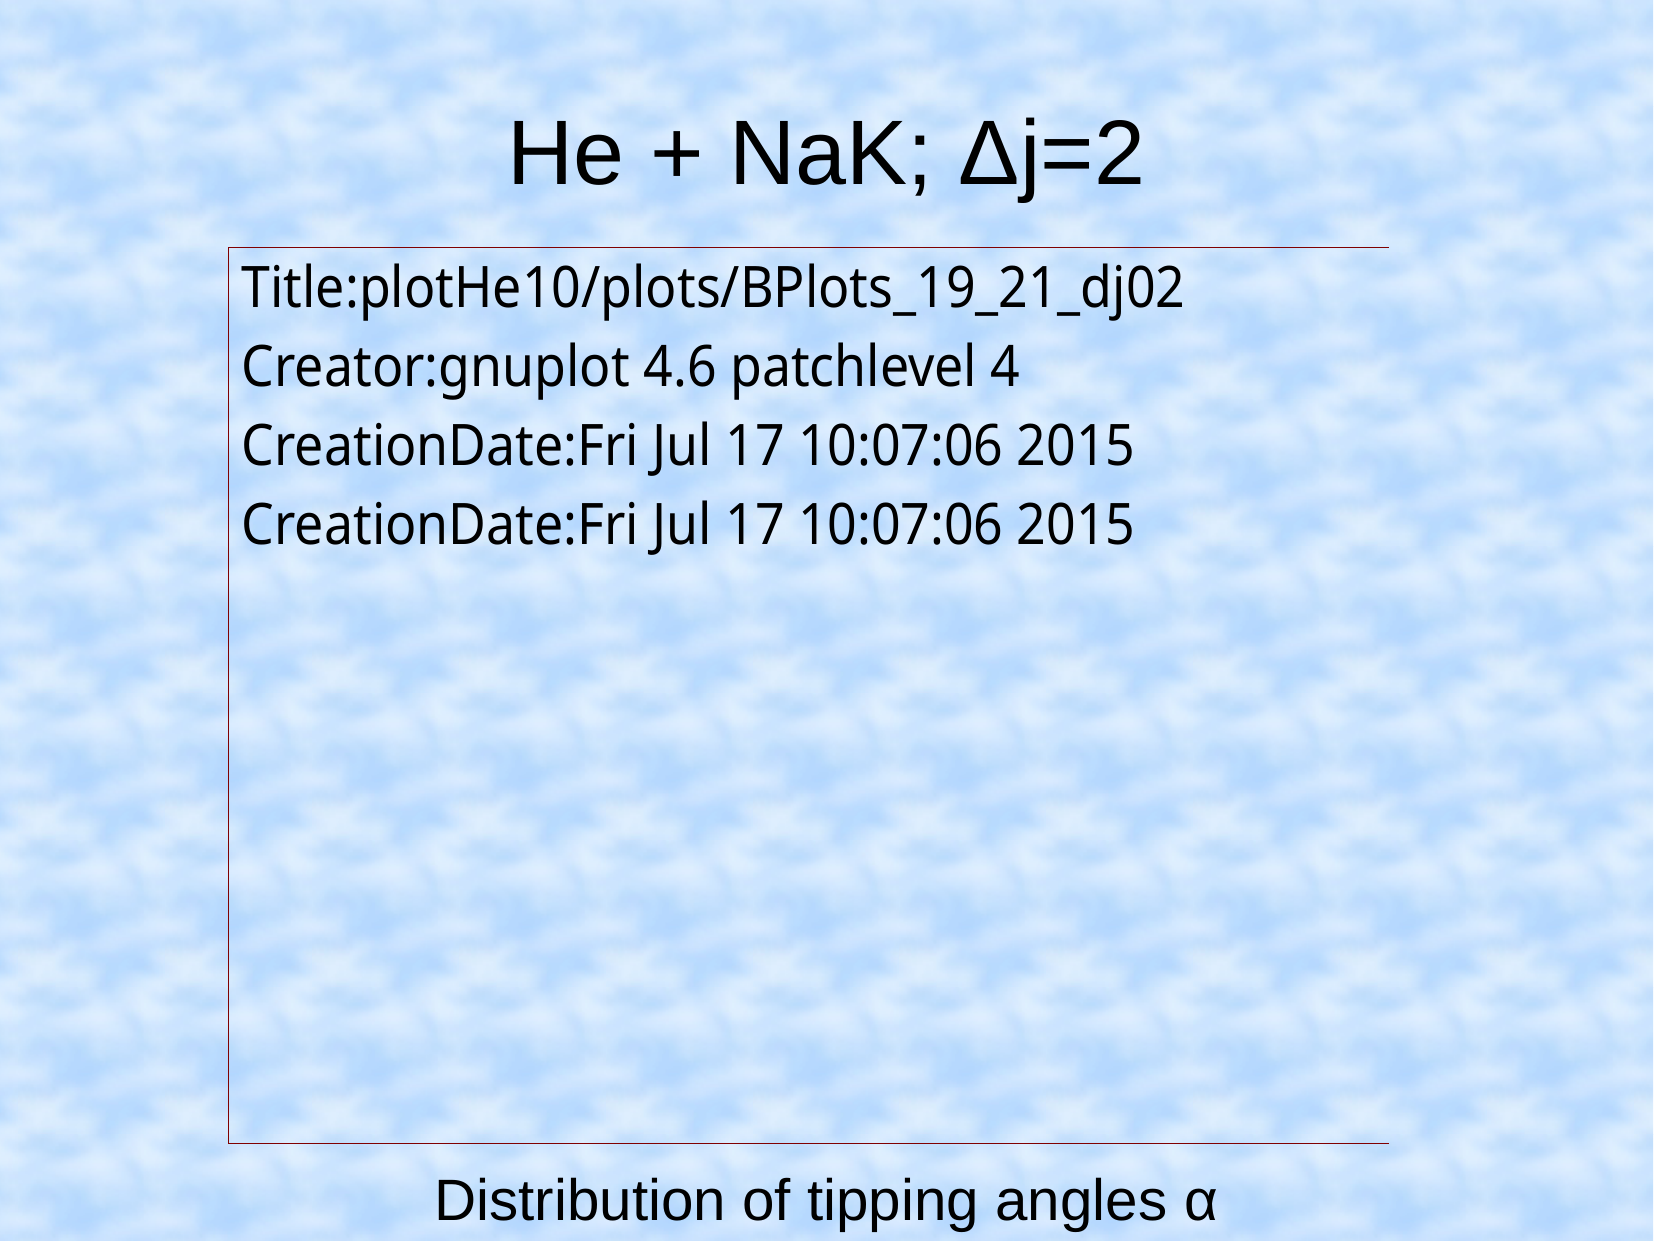

# He + NaK; Δj=2
Distribution of tipping angles α